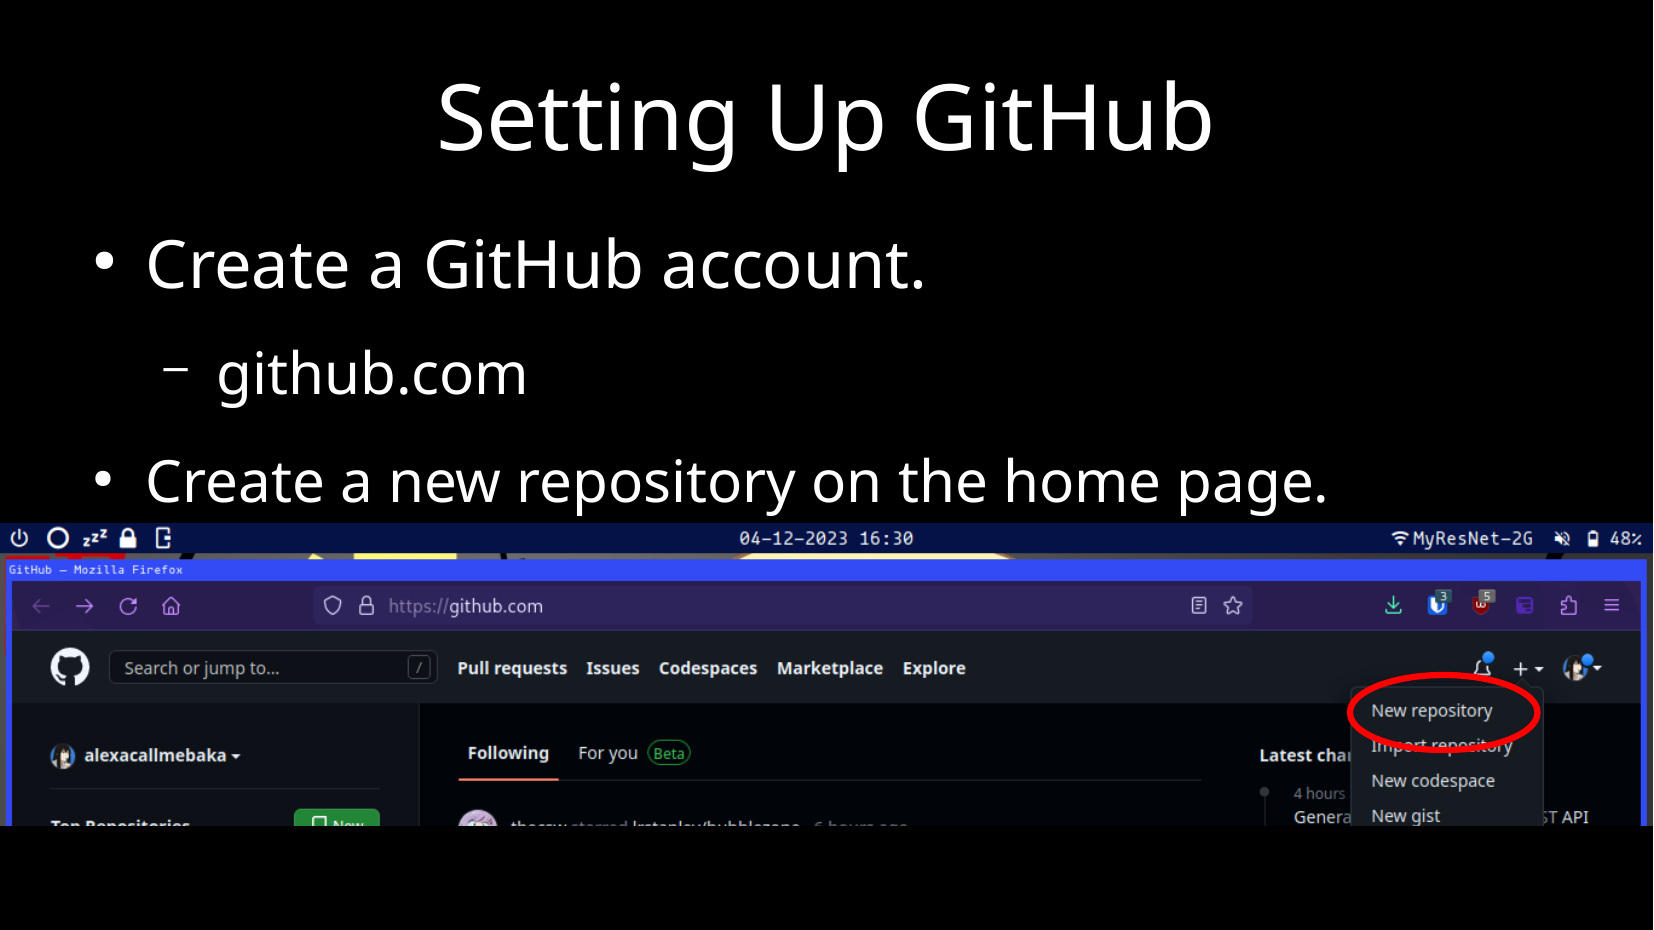

# Setting Up GitHub
Create a GitHub account.
github.com
Create a new repository on the home page.